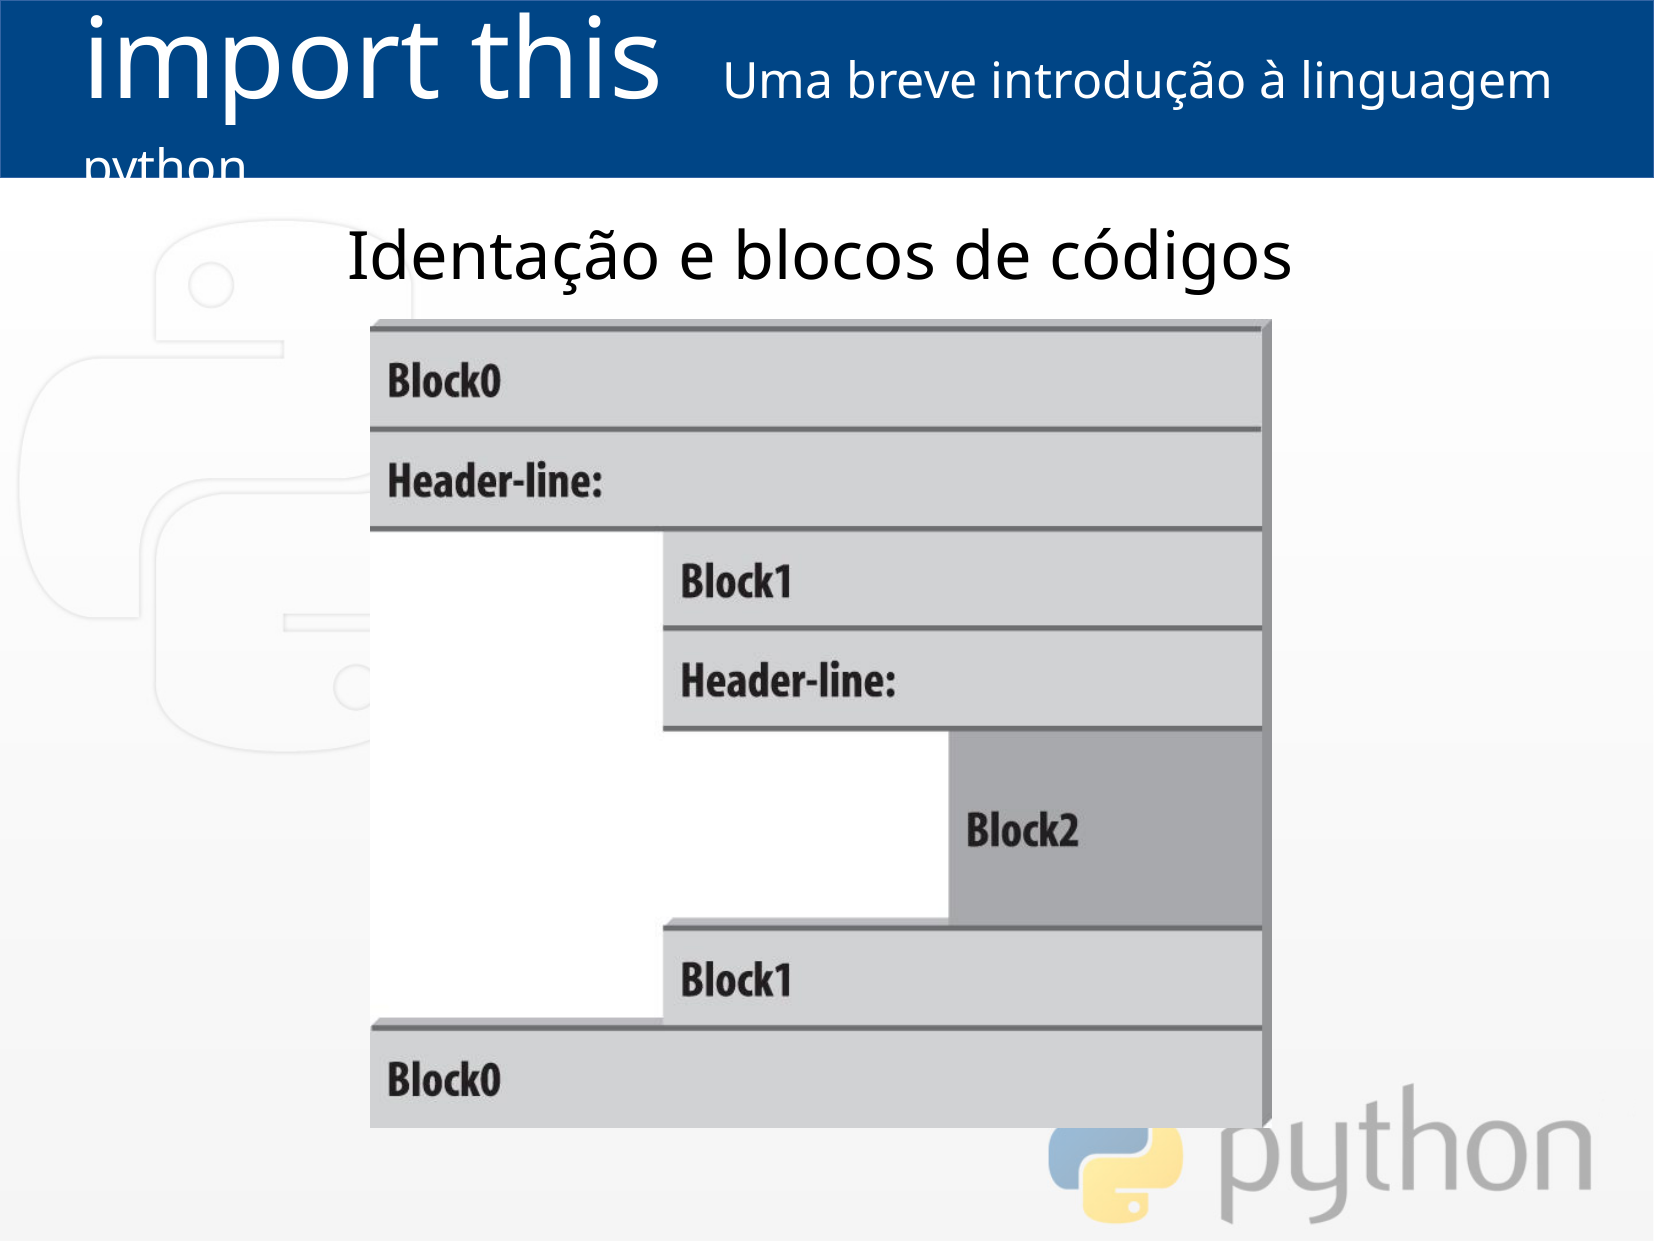

# import this Uma breve introdução à linguagem python
Identação e blocos de códigos